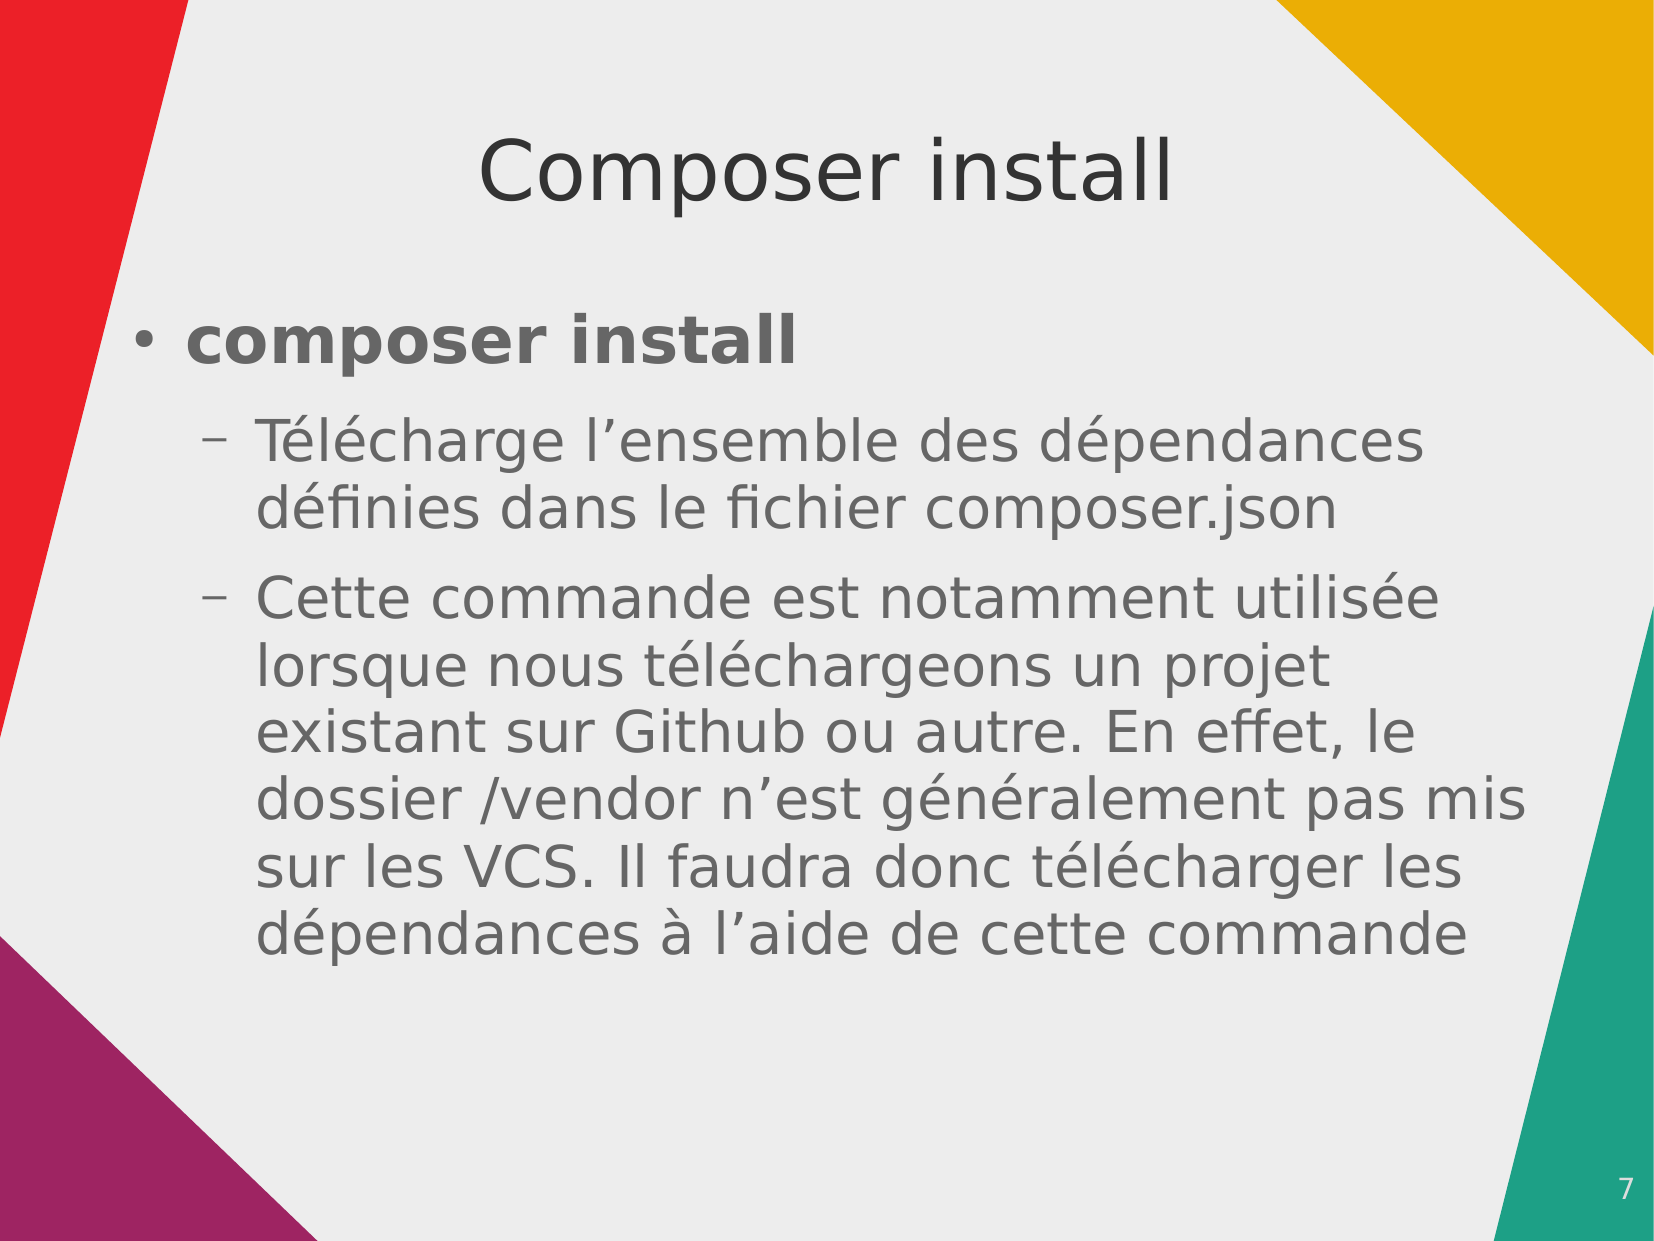

# Composer install
composer install
Télécharge l’ensemble des dépendances définies dans le fichier composer.json
Cette commande est notamment utilisée lorsque nous téléchargeons un projet existant sur Github ou autre. En effet, le dossier /vendor n’est généralement pas mis sur les VCS. Il faudra donc télécharger les dépendances à l’aide de cette commande
7